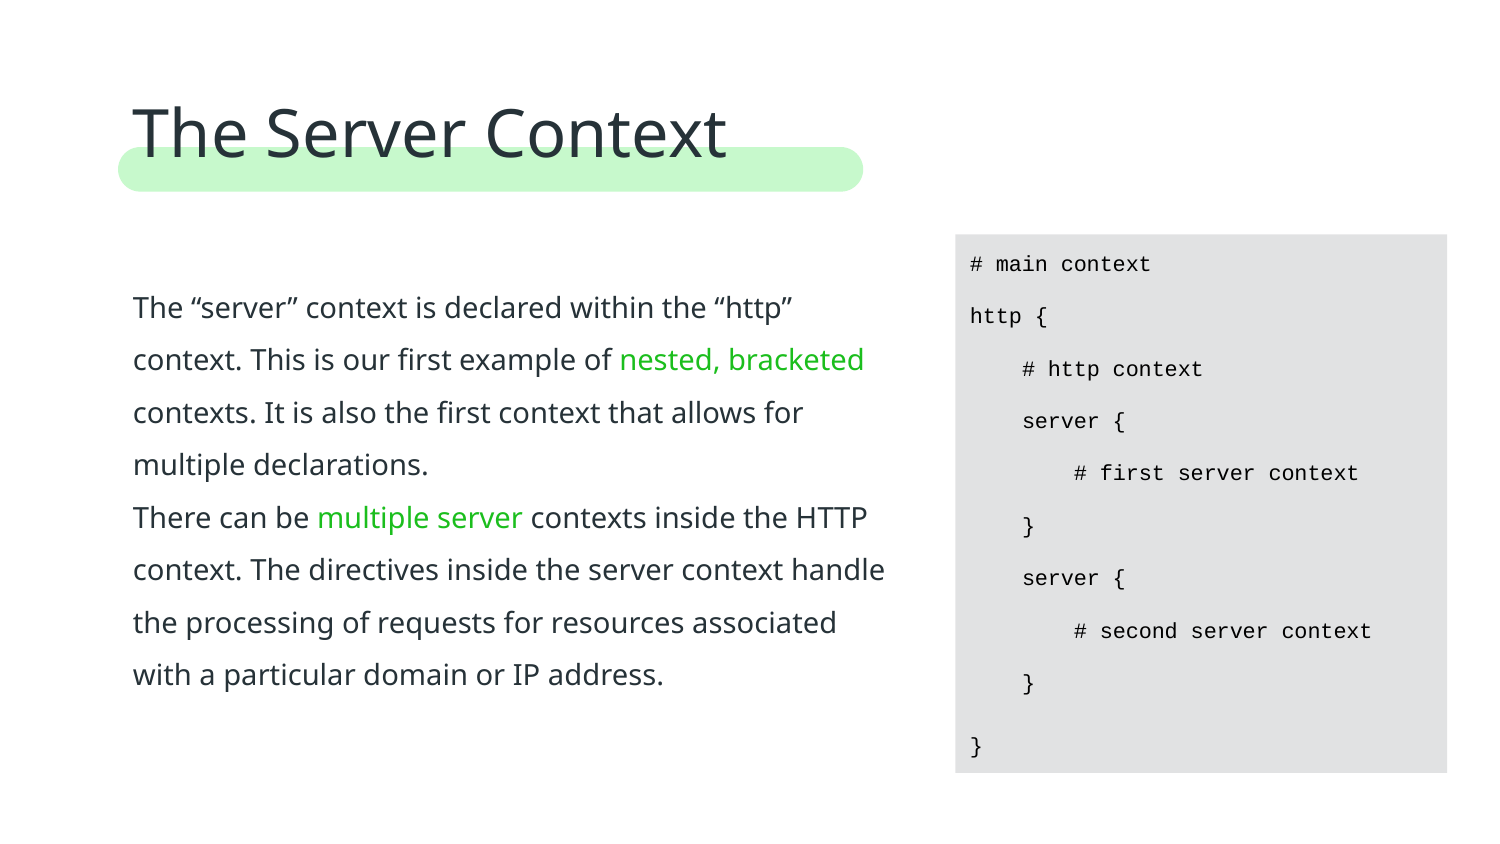

The Server Context
# main context
http {
 # http context
 server {
 # first server context
 }
 server {
 # second server context
 }
}
The “server” context is declared within the “http” context. This is our first example of nested, bracketed contexts. It is also the first context that allows for multiple declarations.
There can be multiple server contexts inside the HTTP context. The directives inside the server context handle the processing of requests for resources associated with a particular domain or IP address.